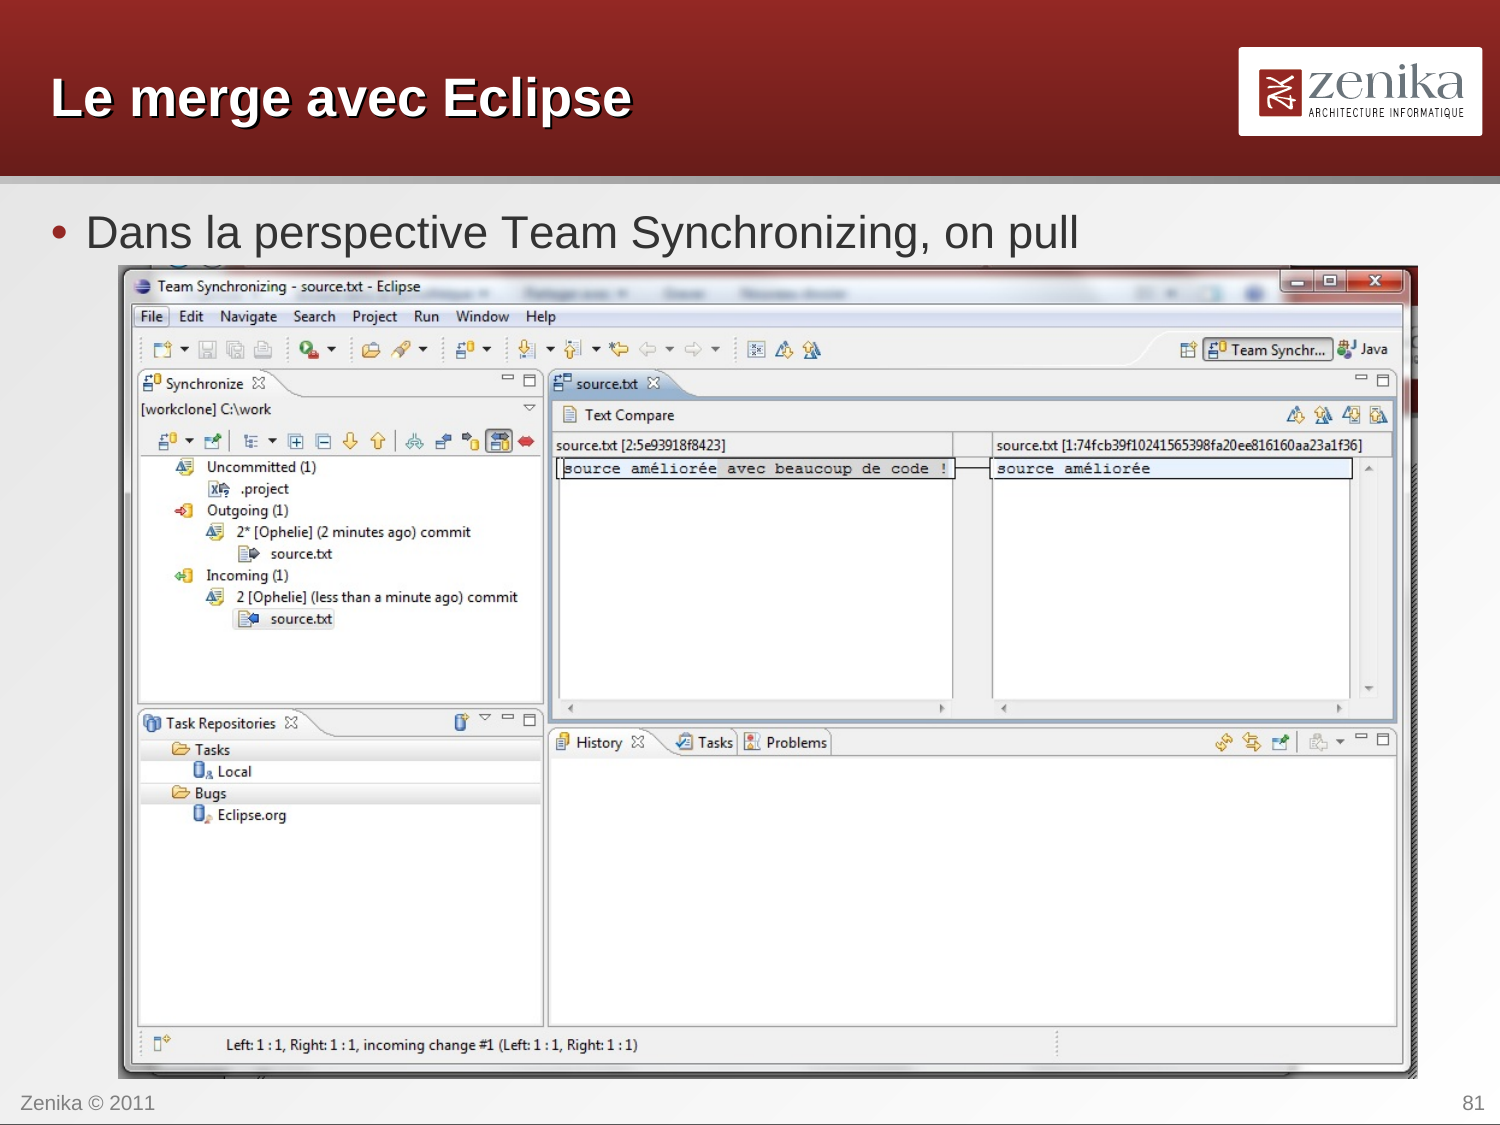

# Le merge avec Eclipse
Dans la perspective Team Synchronizing, on pull